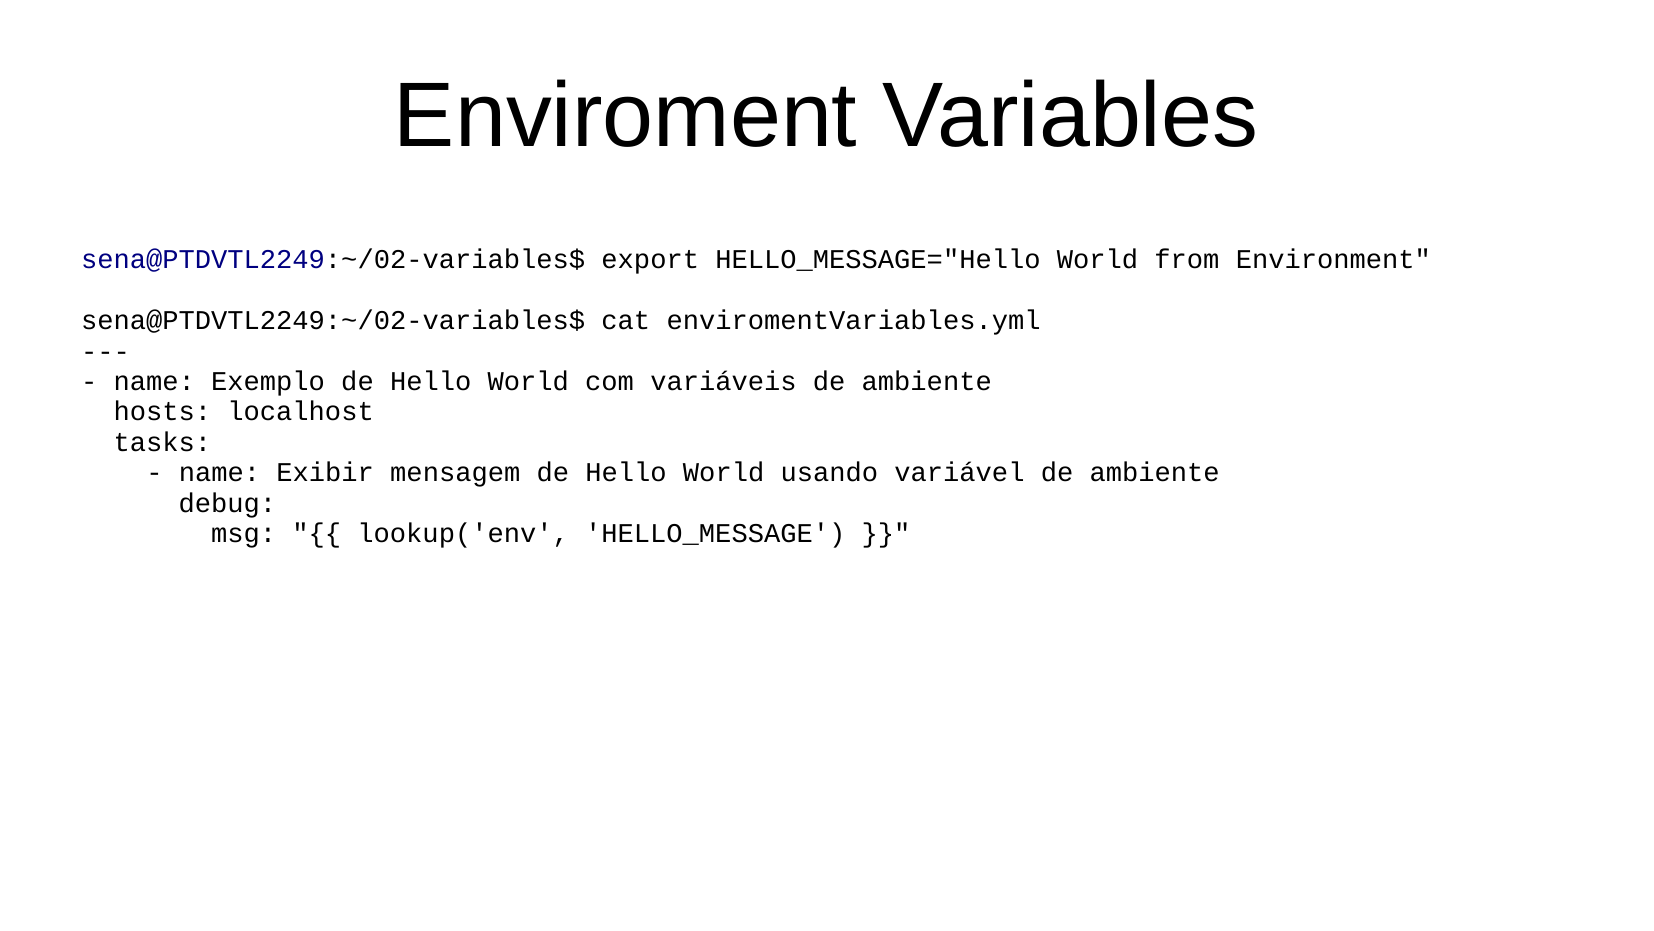

# Enviroment Variables
sena@PTDVTL2249:~/02-variables$ export HELLO_MESSAGE="Hello World from Environment"
sena@PTDVTL2249:~/02-variables$ cat enviromentVariables.yml
---
- name: Exemplo de Hello World com variáveis de ambiente
 hosts: localhost
 tasks:
 - name: Exibir mensagem de Hello World usando variável de ambiente
 debug:
 msg: "{{ lookup('env', 'HELLO_MESSAGE') }}"